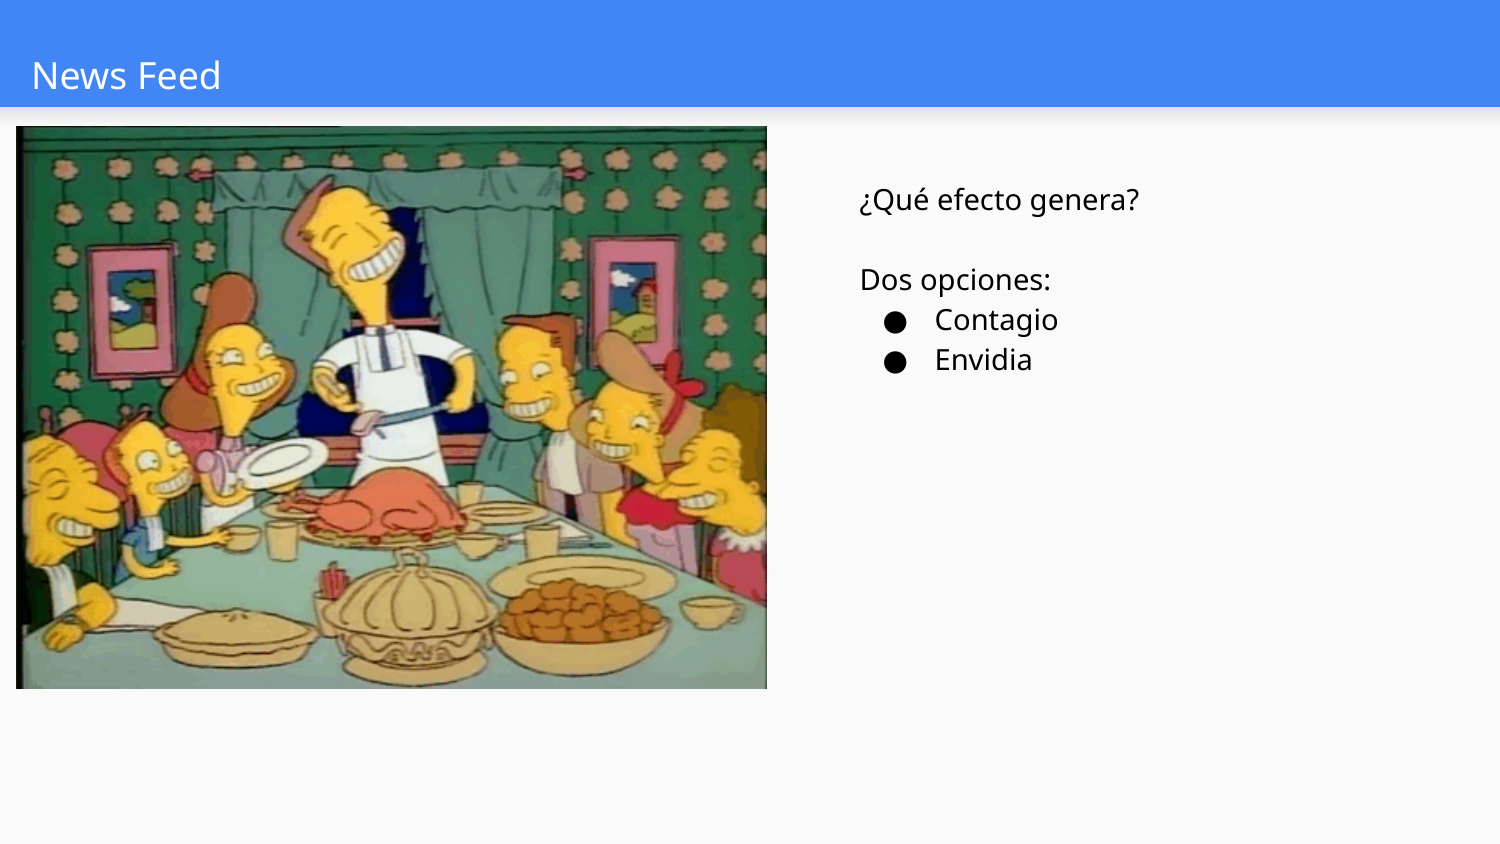

# News Feed
¿Qué efecto genera?
Dos opciones:
Contagio
Envidia